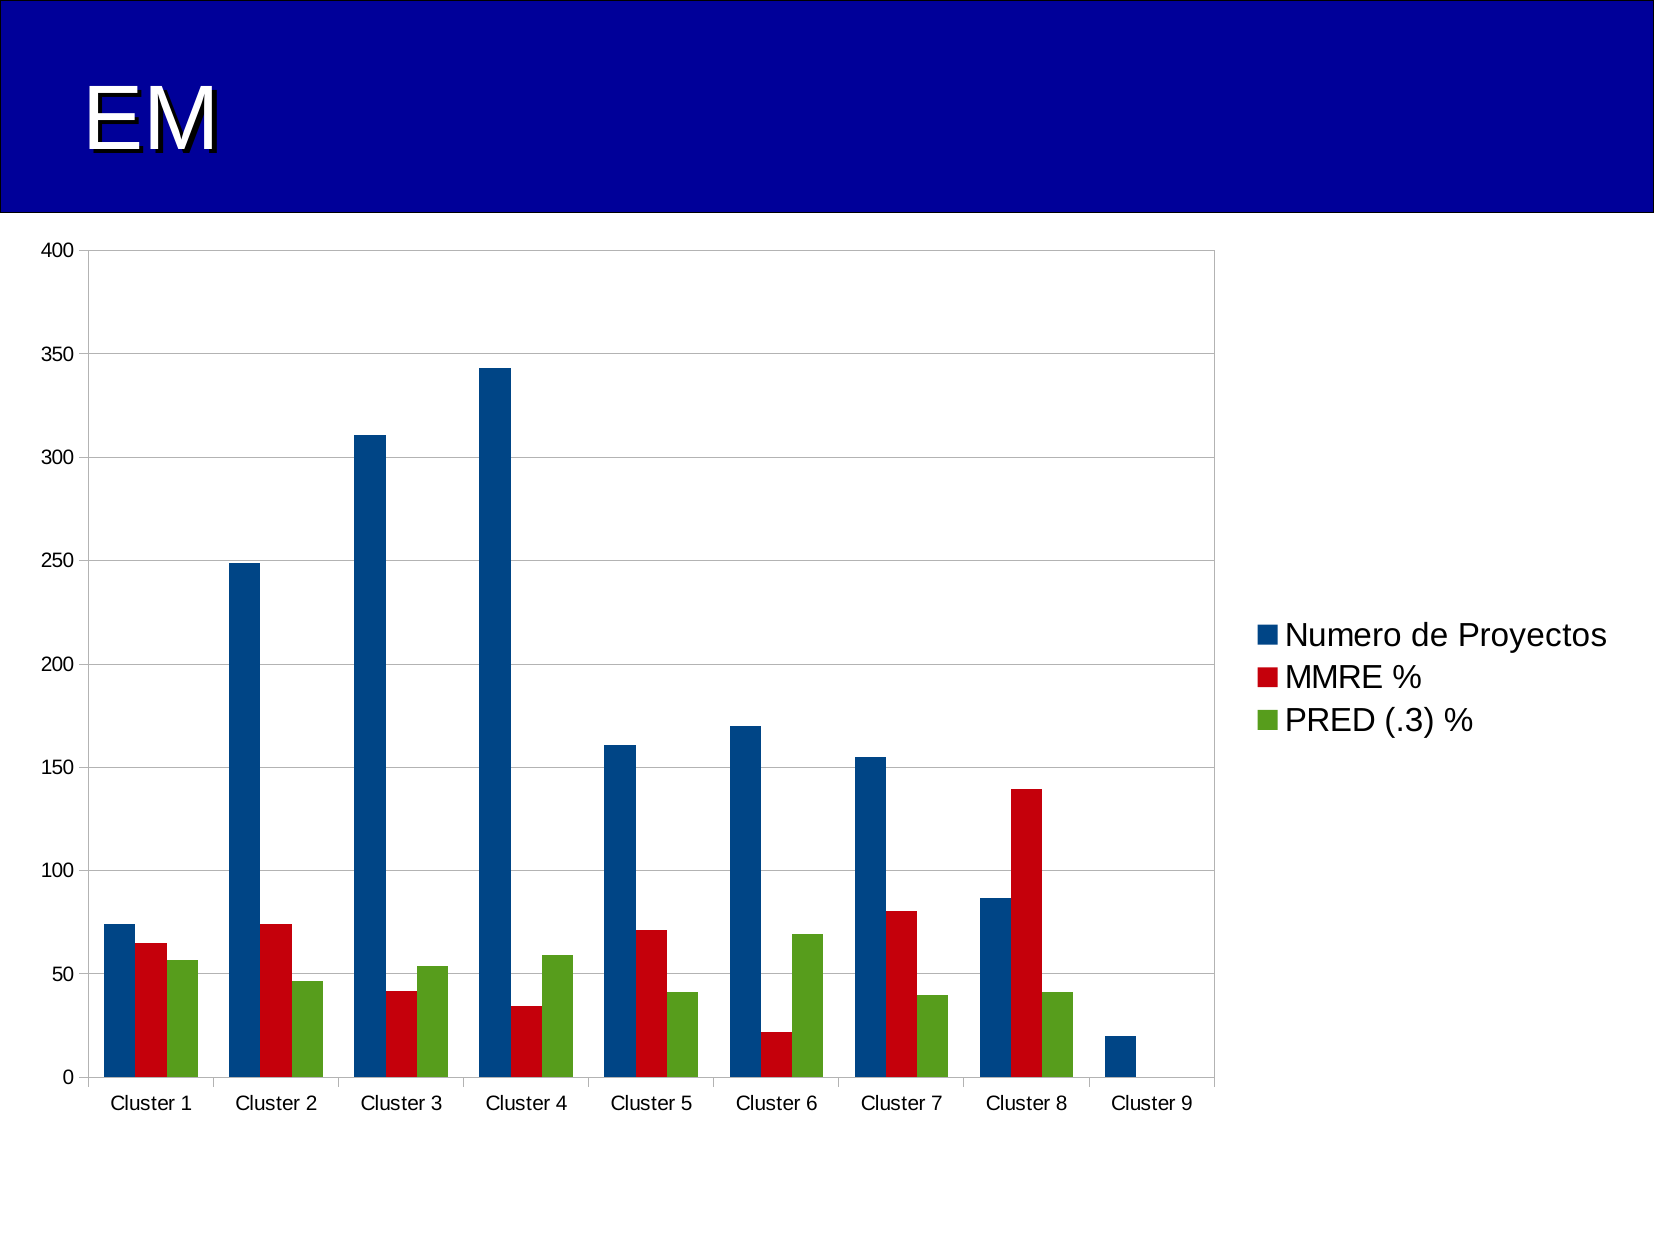

# EM
### Chart
| Category | Numero de Proyectos | MMRE % | PRED (.3) % |
|---|---|---|---|
| Cluster 1 | 74.0 | 64.88 | 56.75 |
| Cluster 2 | 249.0 | 74.23 | 46.37 |
| Cluster 3 | 311.0 | 41.54 | 53.69 |
| Cluster 4 | 343.0 | 34.46 | 59.18 |
| Cluster 5 | 161.0 | 71.47 | 41.46 |
| Cluster 6 | 170.0 | 22.14 | 69.41 |
| Cluster 7 | 155.0 | 80.42 | 40.0 |
| Cluster 8 | 87.0 | 139.69 | 41.37 |
| Cluster 9 | 20.0 | None | None |